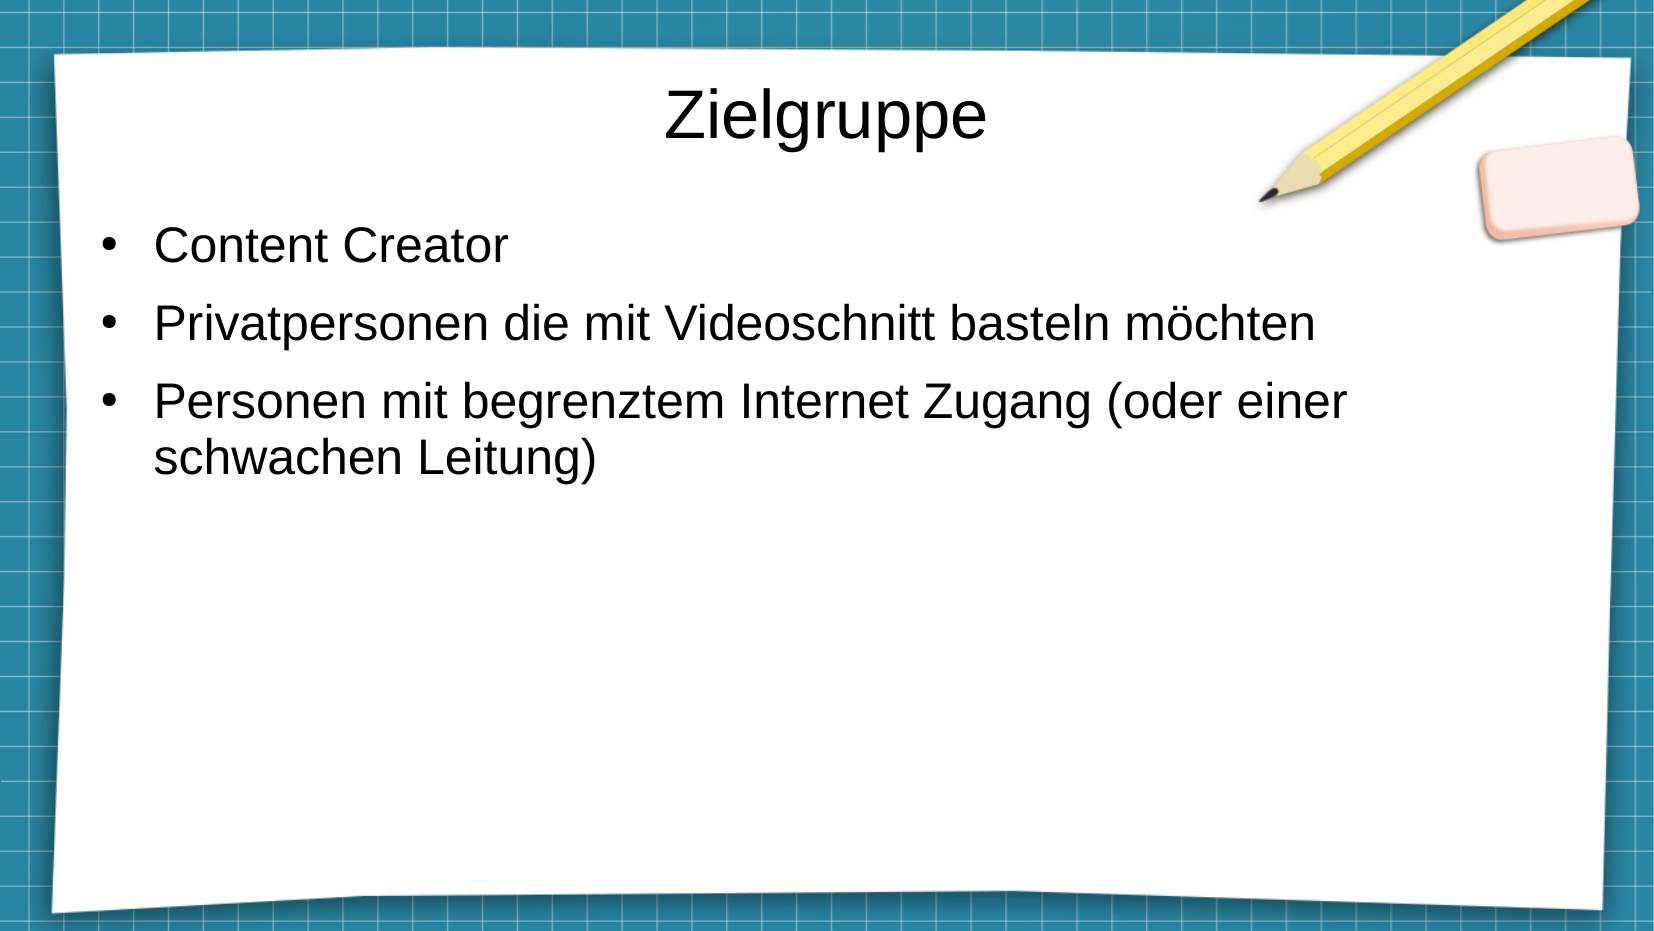

# Zielgruppe
Content Creator
Privatpersonen die mit Videoschnitt basteln möchten
Personen mit begrenztem Internet Zugang (oder einer schwachen Leitung)